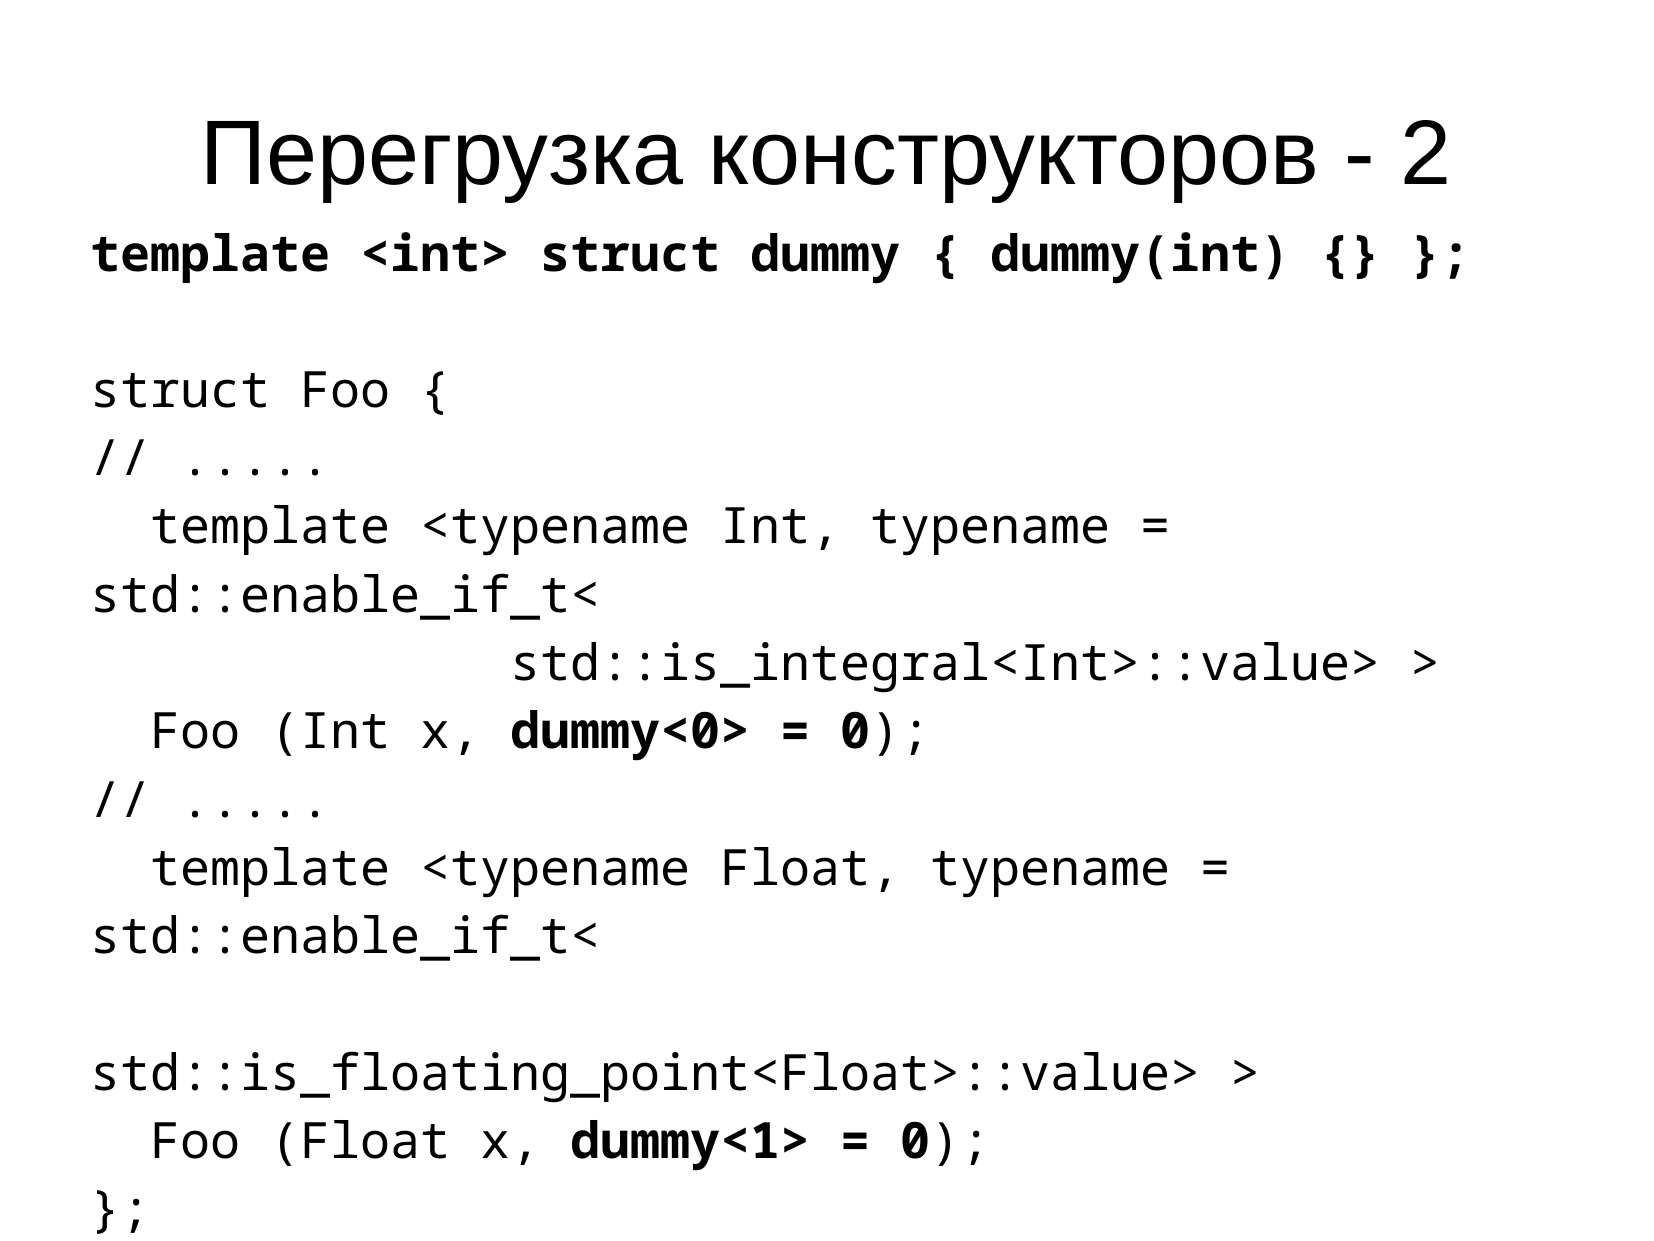

# Перегрузка конструкторов - 2
template <int> struct dummy { dummy(int) {} };
struct Foo {
// .....
 template <typename Int, typename = std::enable_if_t<
 std::is_integral<Int>::value> >
 Foo (Int x, dummy<0> = 0);
// .....
 template <typename Float, typename = std::enable_if_t<
 std::is_floating_point<Float>::value> >
 Foo (Float x, dummy<1> = 0);
};